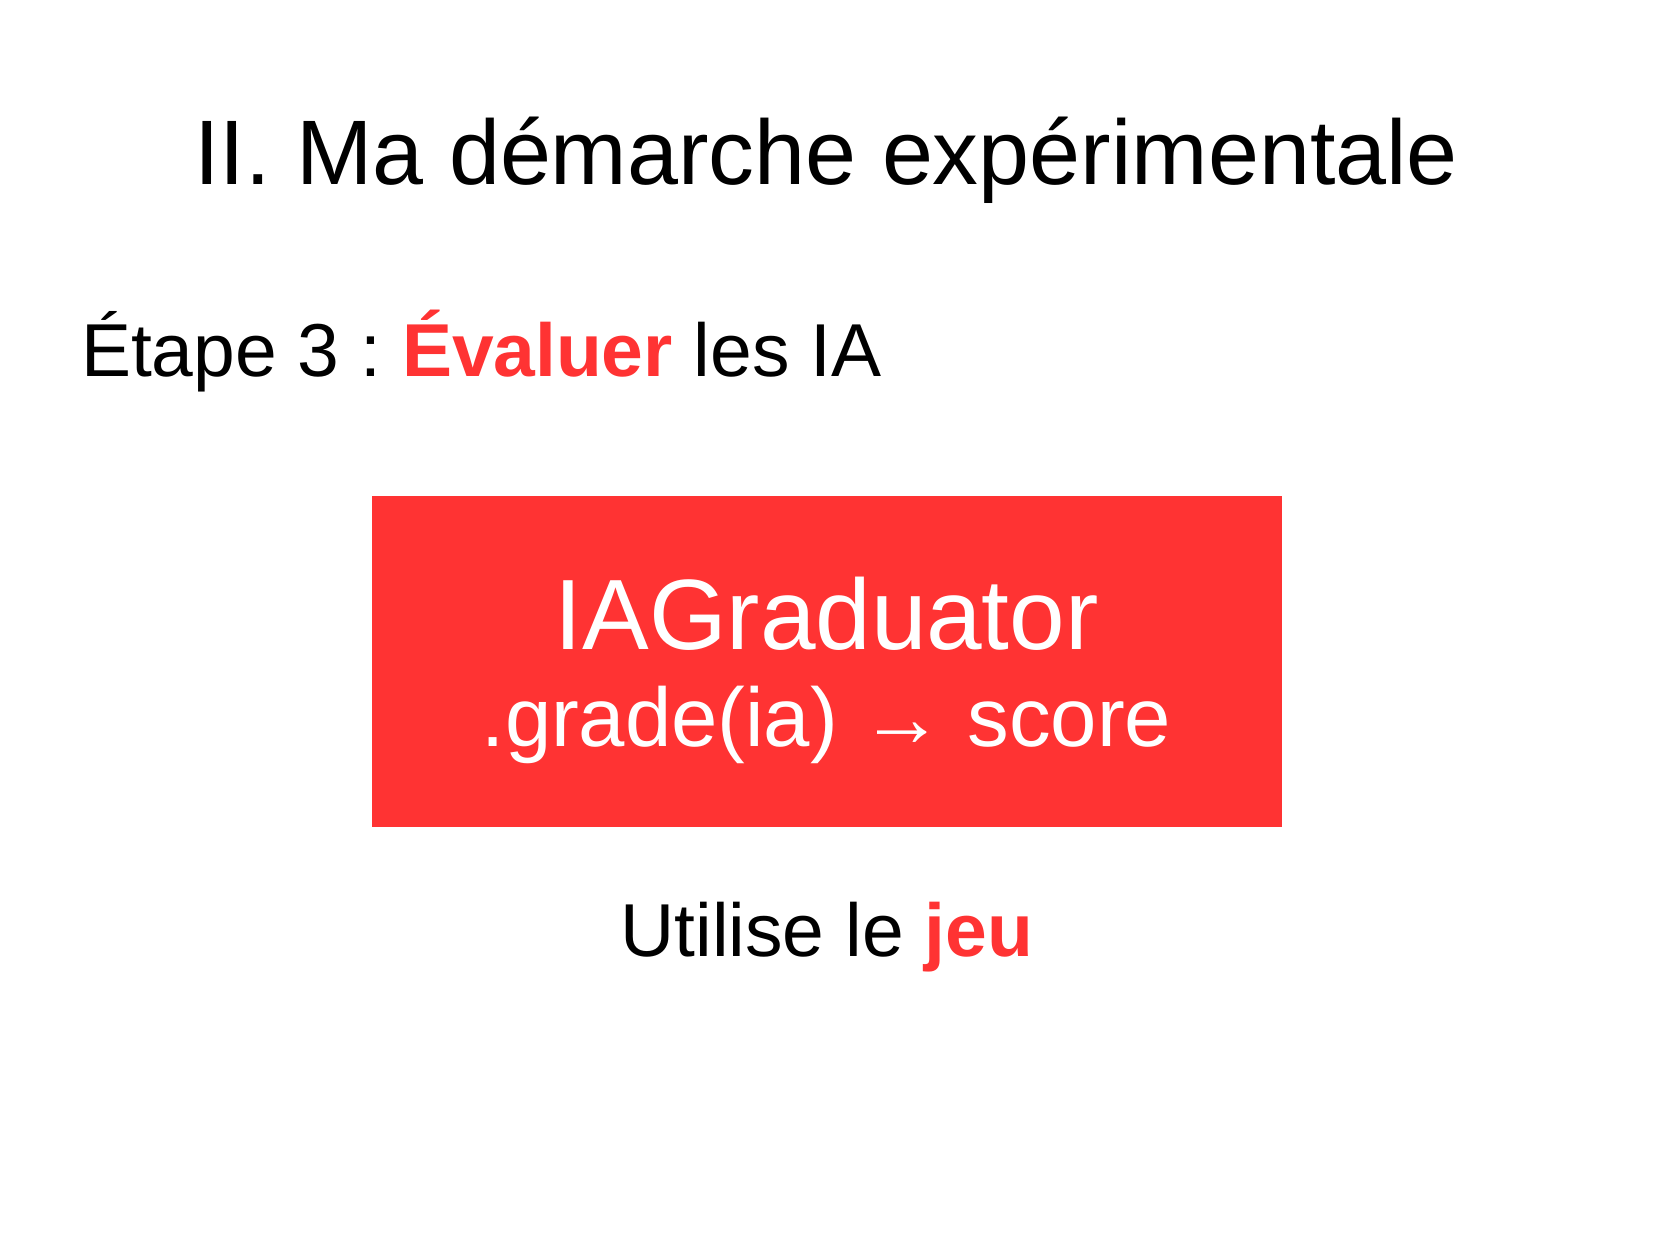

# II. Ma démarche expérimentale
Étape 3 : Évaluer les IA
IAGraduator
.grade(ia) → score
Utilise le jeu